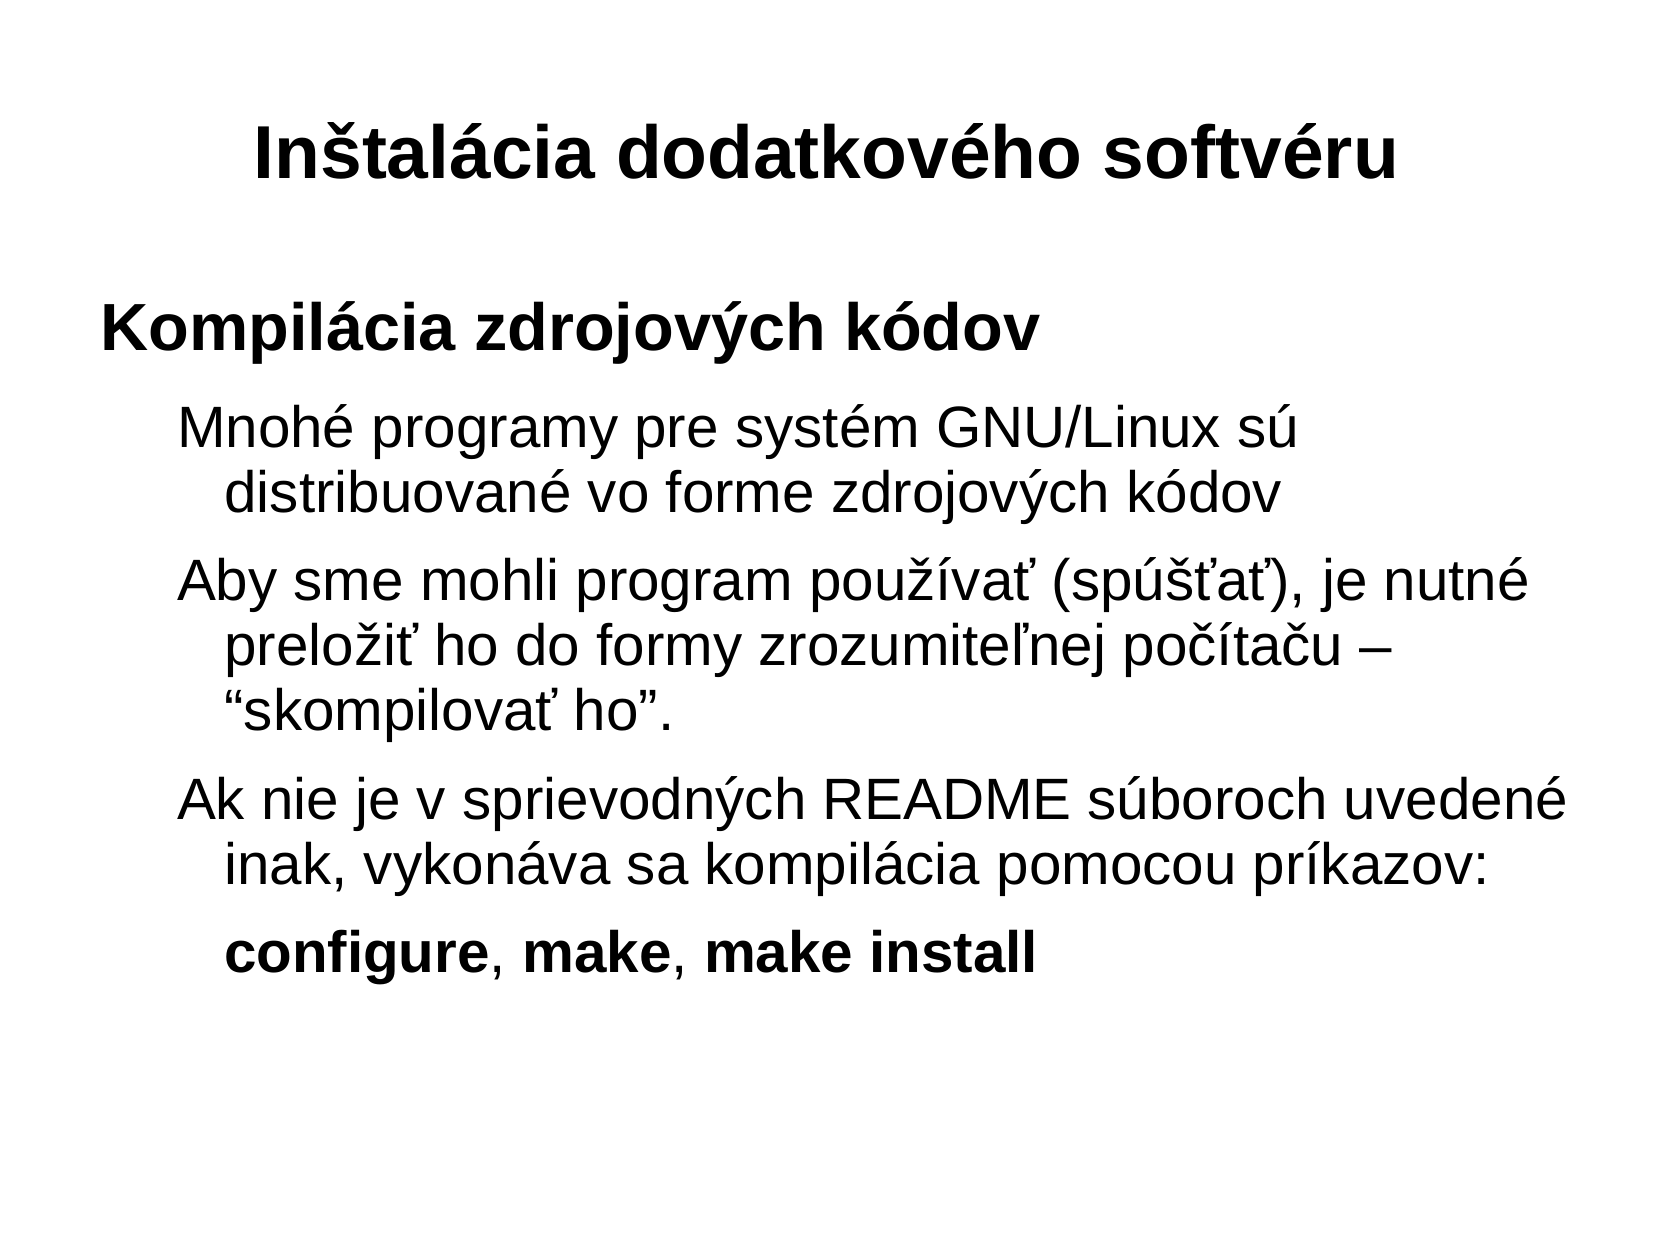

# Inštalácia dodatkového softvéru
Kompilácia zdrojových kódov
Mnohé programy pre systém GNU/Linux sú distribuované vo forme zdrojových kódov
Aby sme mohli program používať (spúšťať), je nutné preložiť ho do formy zrozumiteľnej počítaču – “skompilovať ho”.
Ak nie je v sprievodných README súboroch uvedené inak, vykonáva sa kompilácia pomocou príkazov:
configure, make, make install